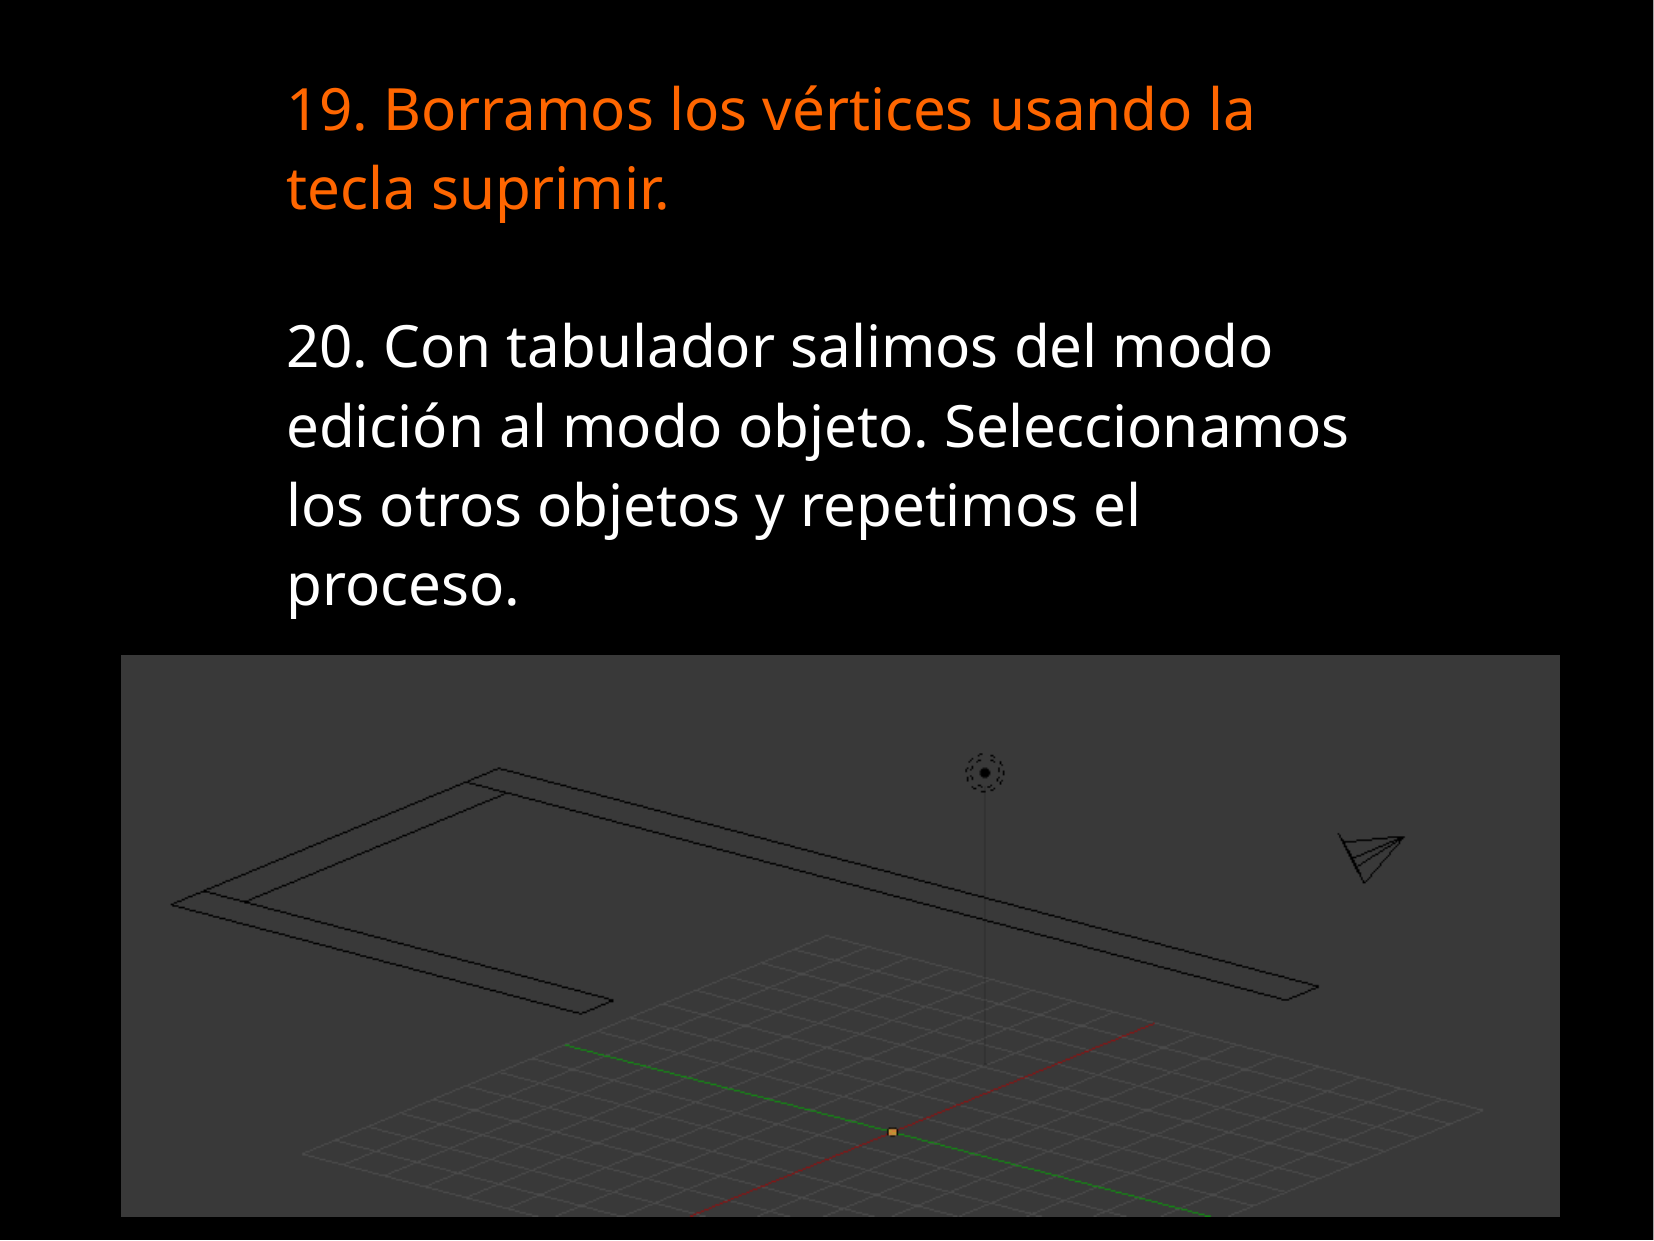

19. Borramos los vértices usando la tecla suprimir.
20. Con tabulador salimos del modo edición al modo objeto. Seleccionamos los otros objetos y repetimos el proceso.